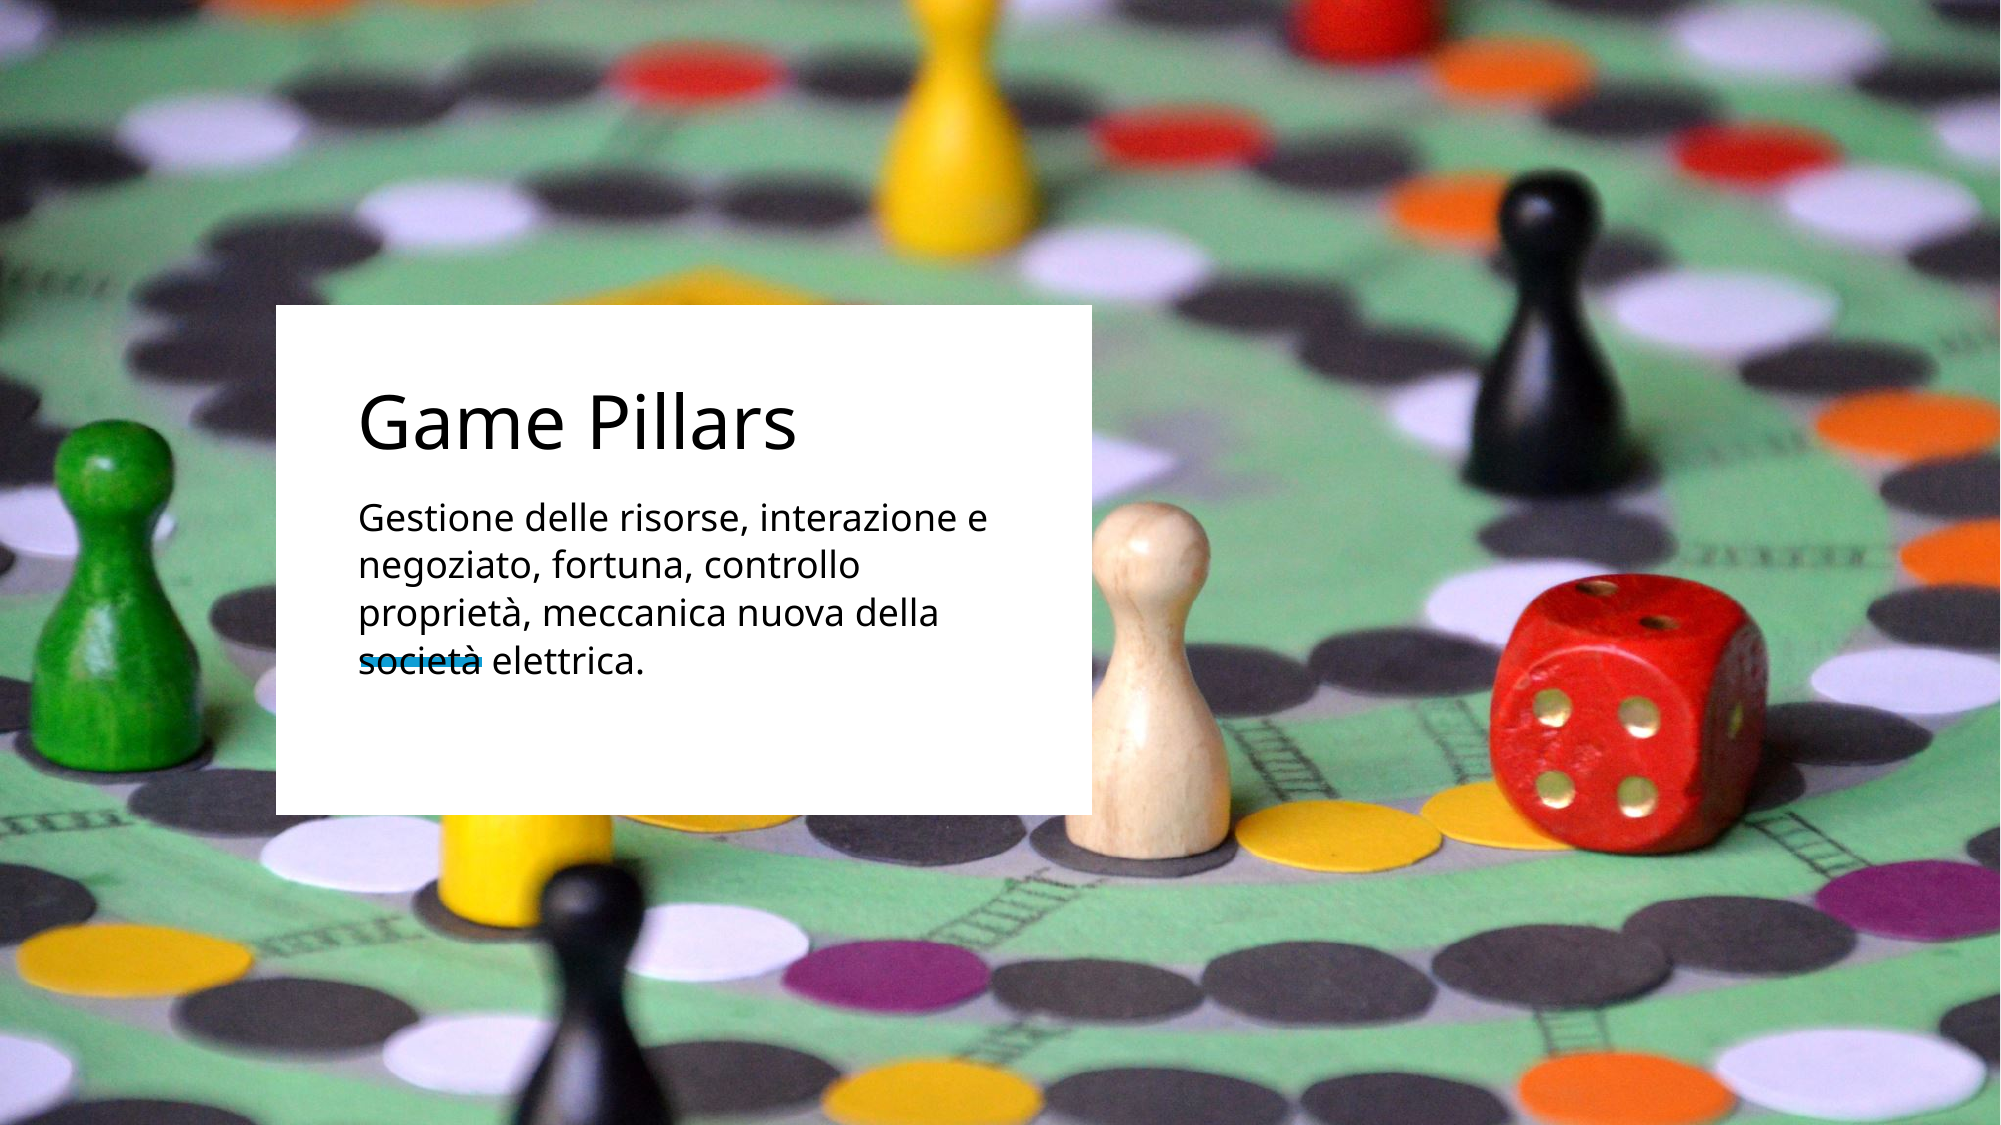

# Game Pillars
Gestione delle risorse, interazione e negoziato, fortuna, controllo proprietà, meccanica nuova della società elettrica.